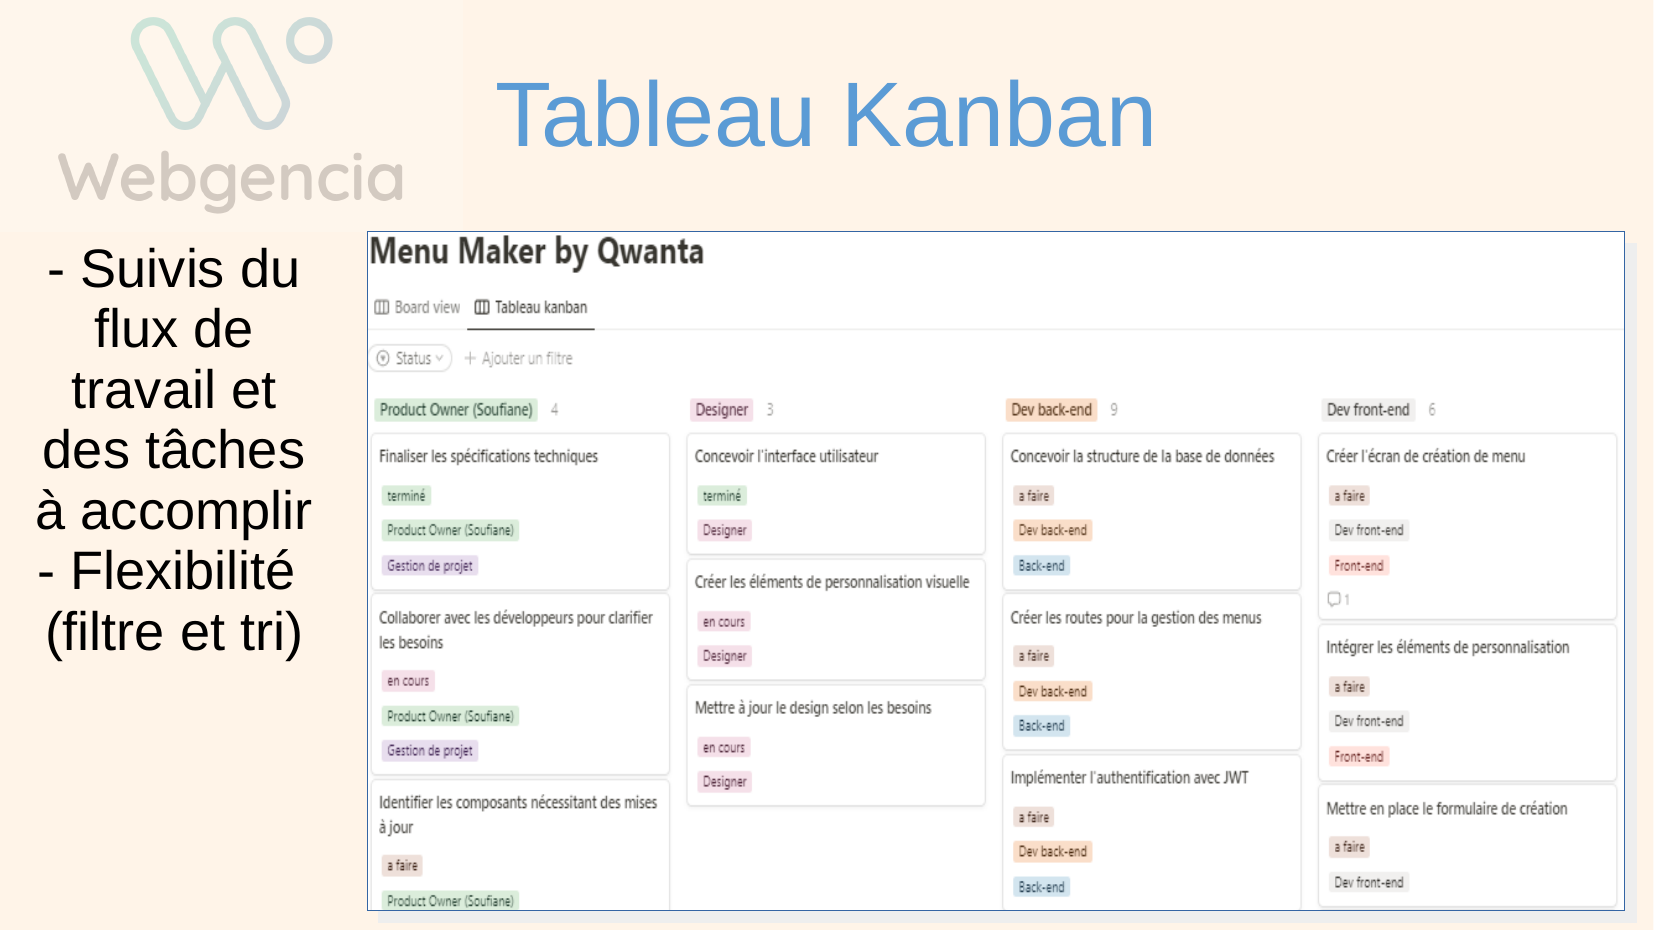

# Tableau Kanban
- Suivis du flux de travail et des tâches à accomplir
- Flexibilité (filtre et tri)